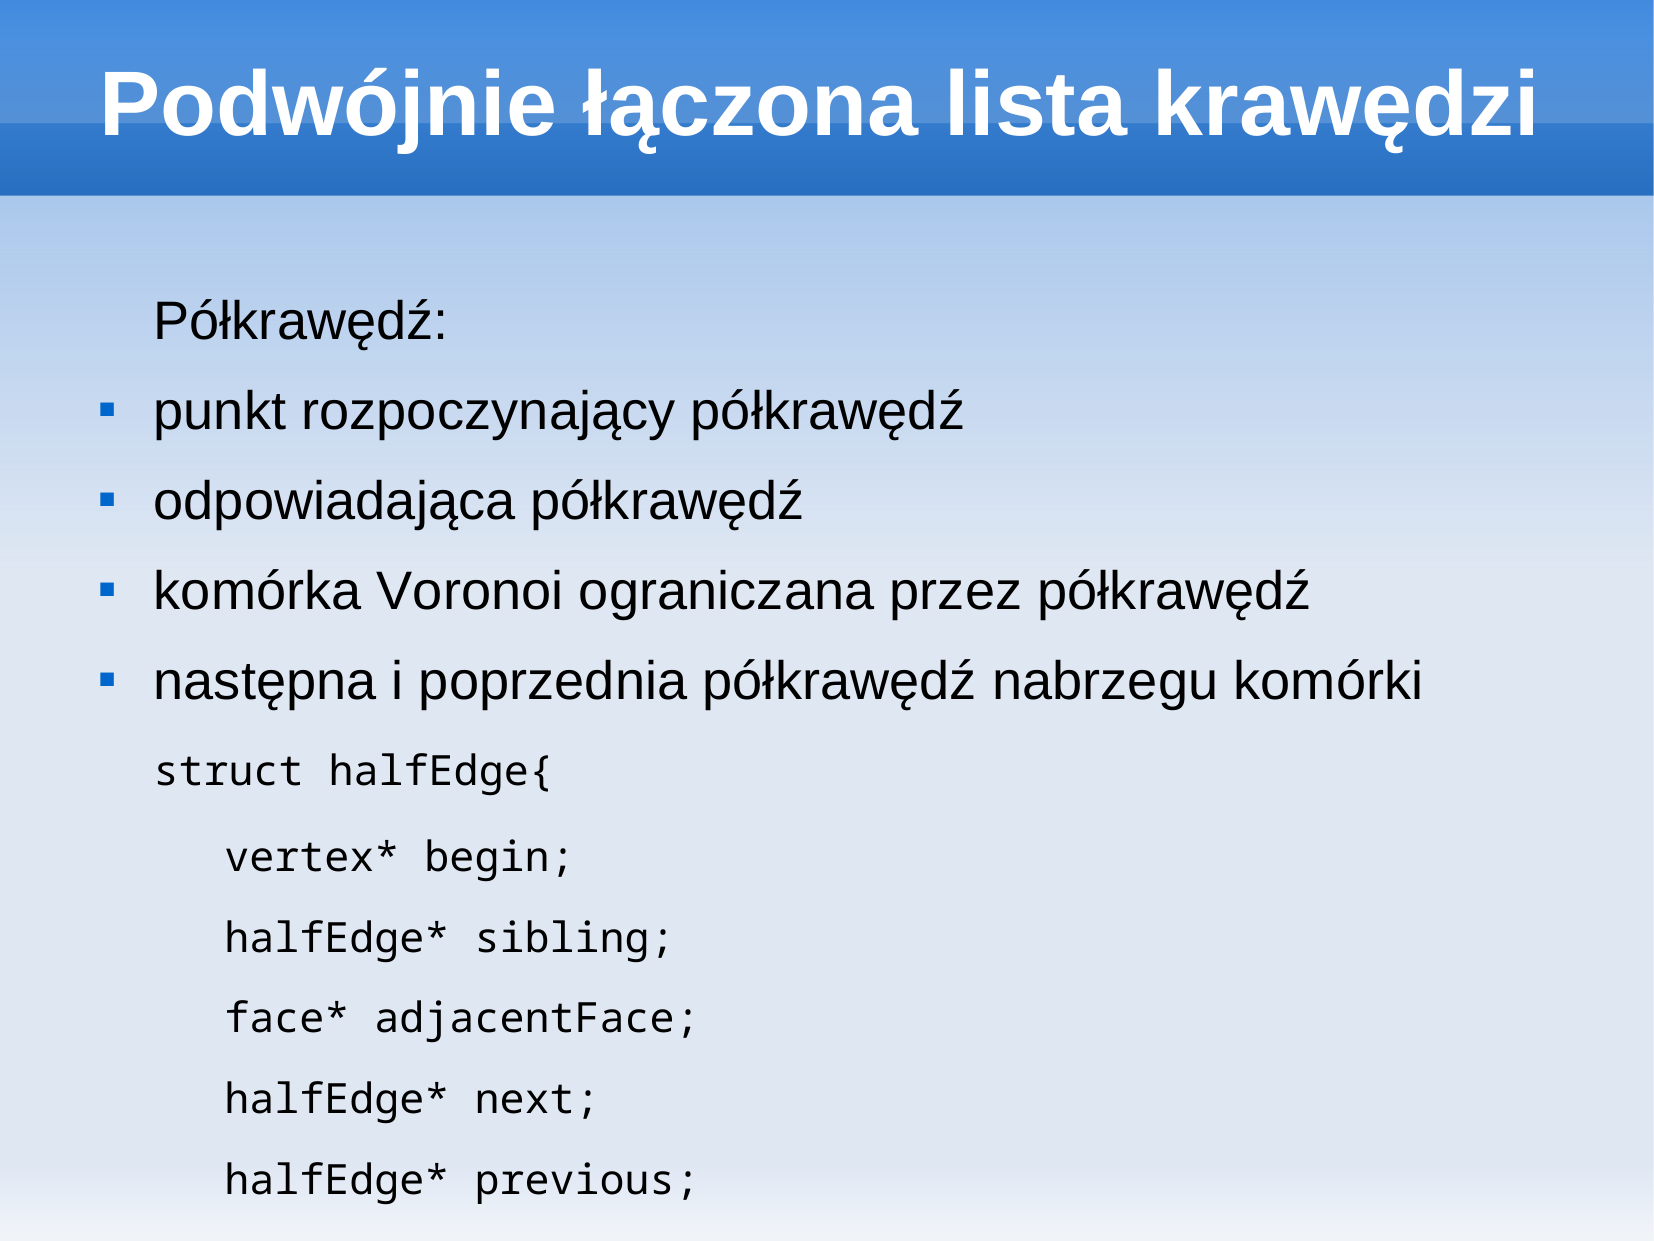

# Podwójnie łączona lista krawędzi
Półkrawędź:
punkt rozpoczynający półkrawędź
odpowiadająca półkrawędź
komórka Voronoi ograniczana przez półkrawędź
następna i poprzednia półkrawędź nabrzegu komórki
struct halfEdge{
vertex* begin;
halfEdge* sibling;
face* adjacentFace;
halfEdge* next;
halfEdge* previous;
};